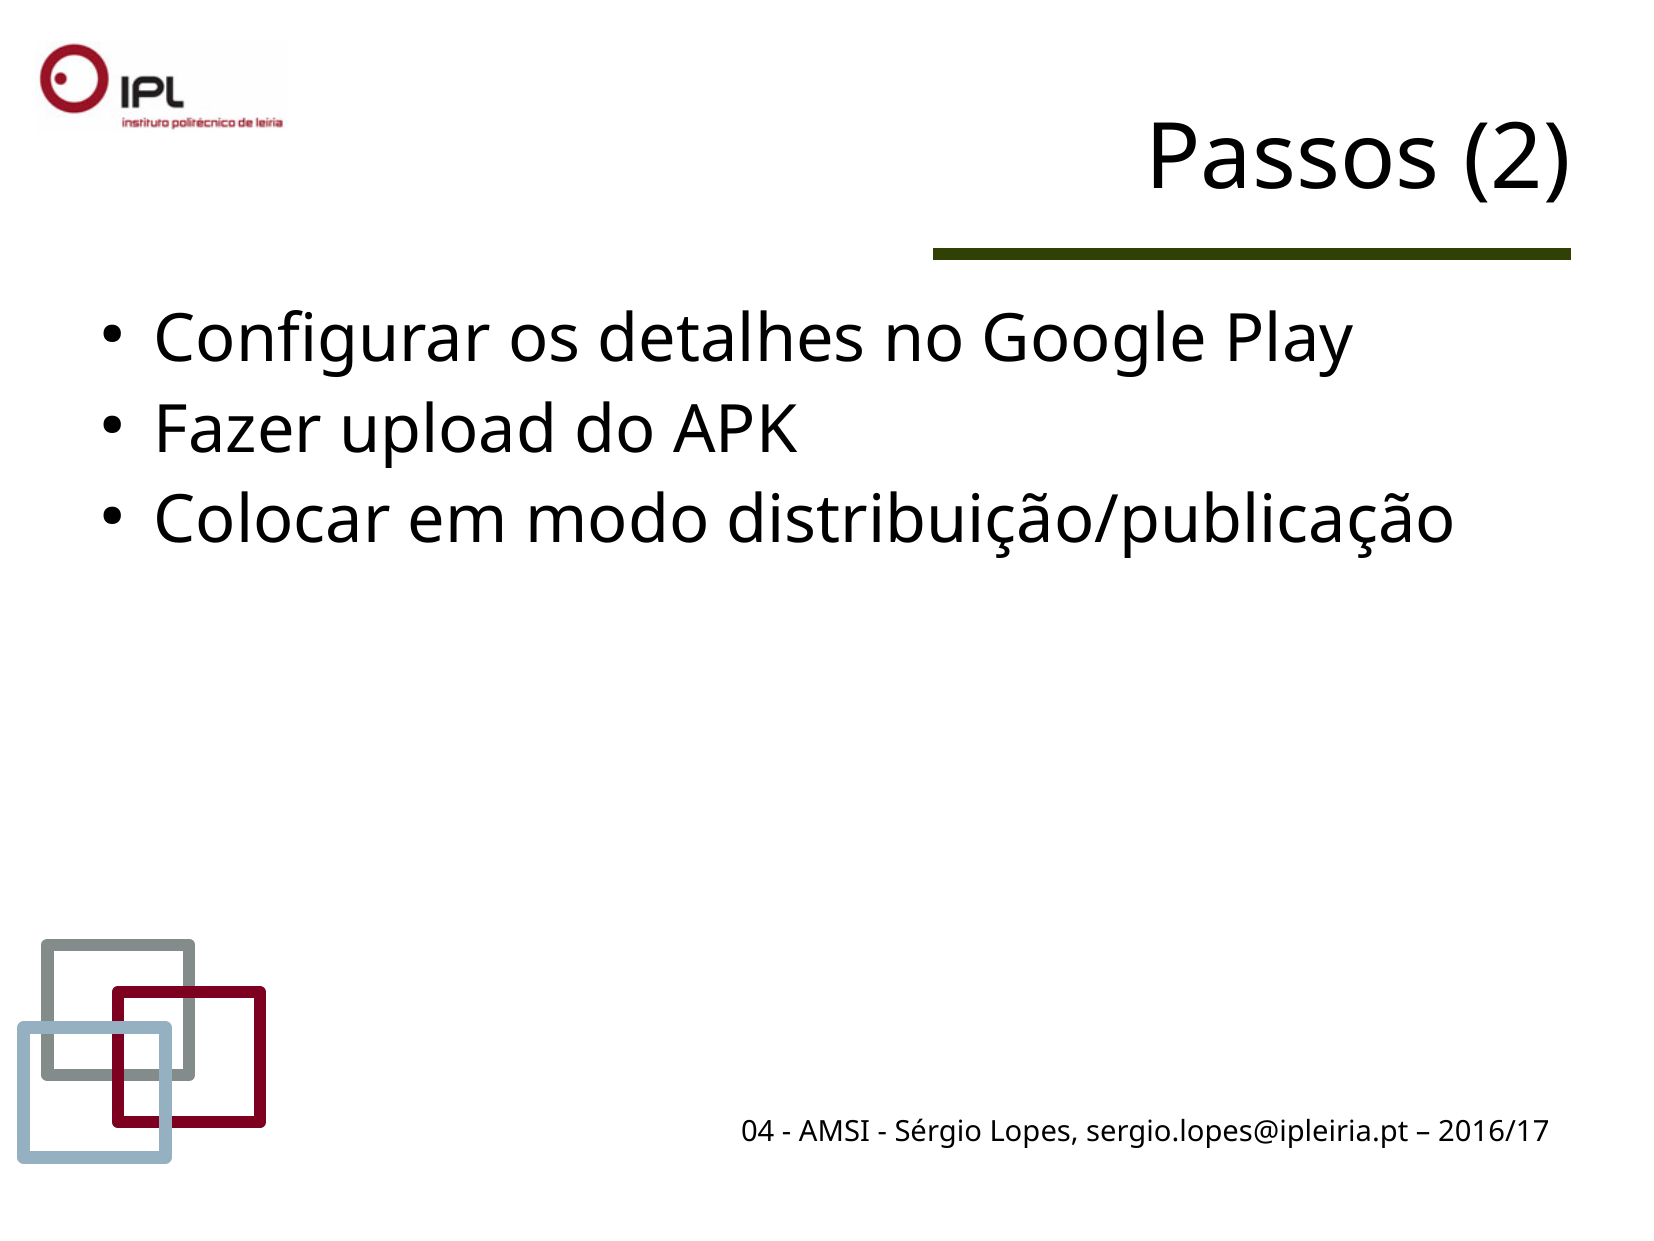

# Passos (2)
Configurar os detalhes no Google Play
Fazer upload do APK
Colocar em modo distribuição/publicação
04 - AMSI - Sérgio Lopes, sergio.lopes@ipleiria.pt – 2016/17